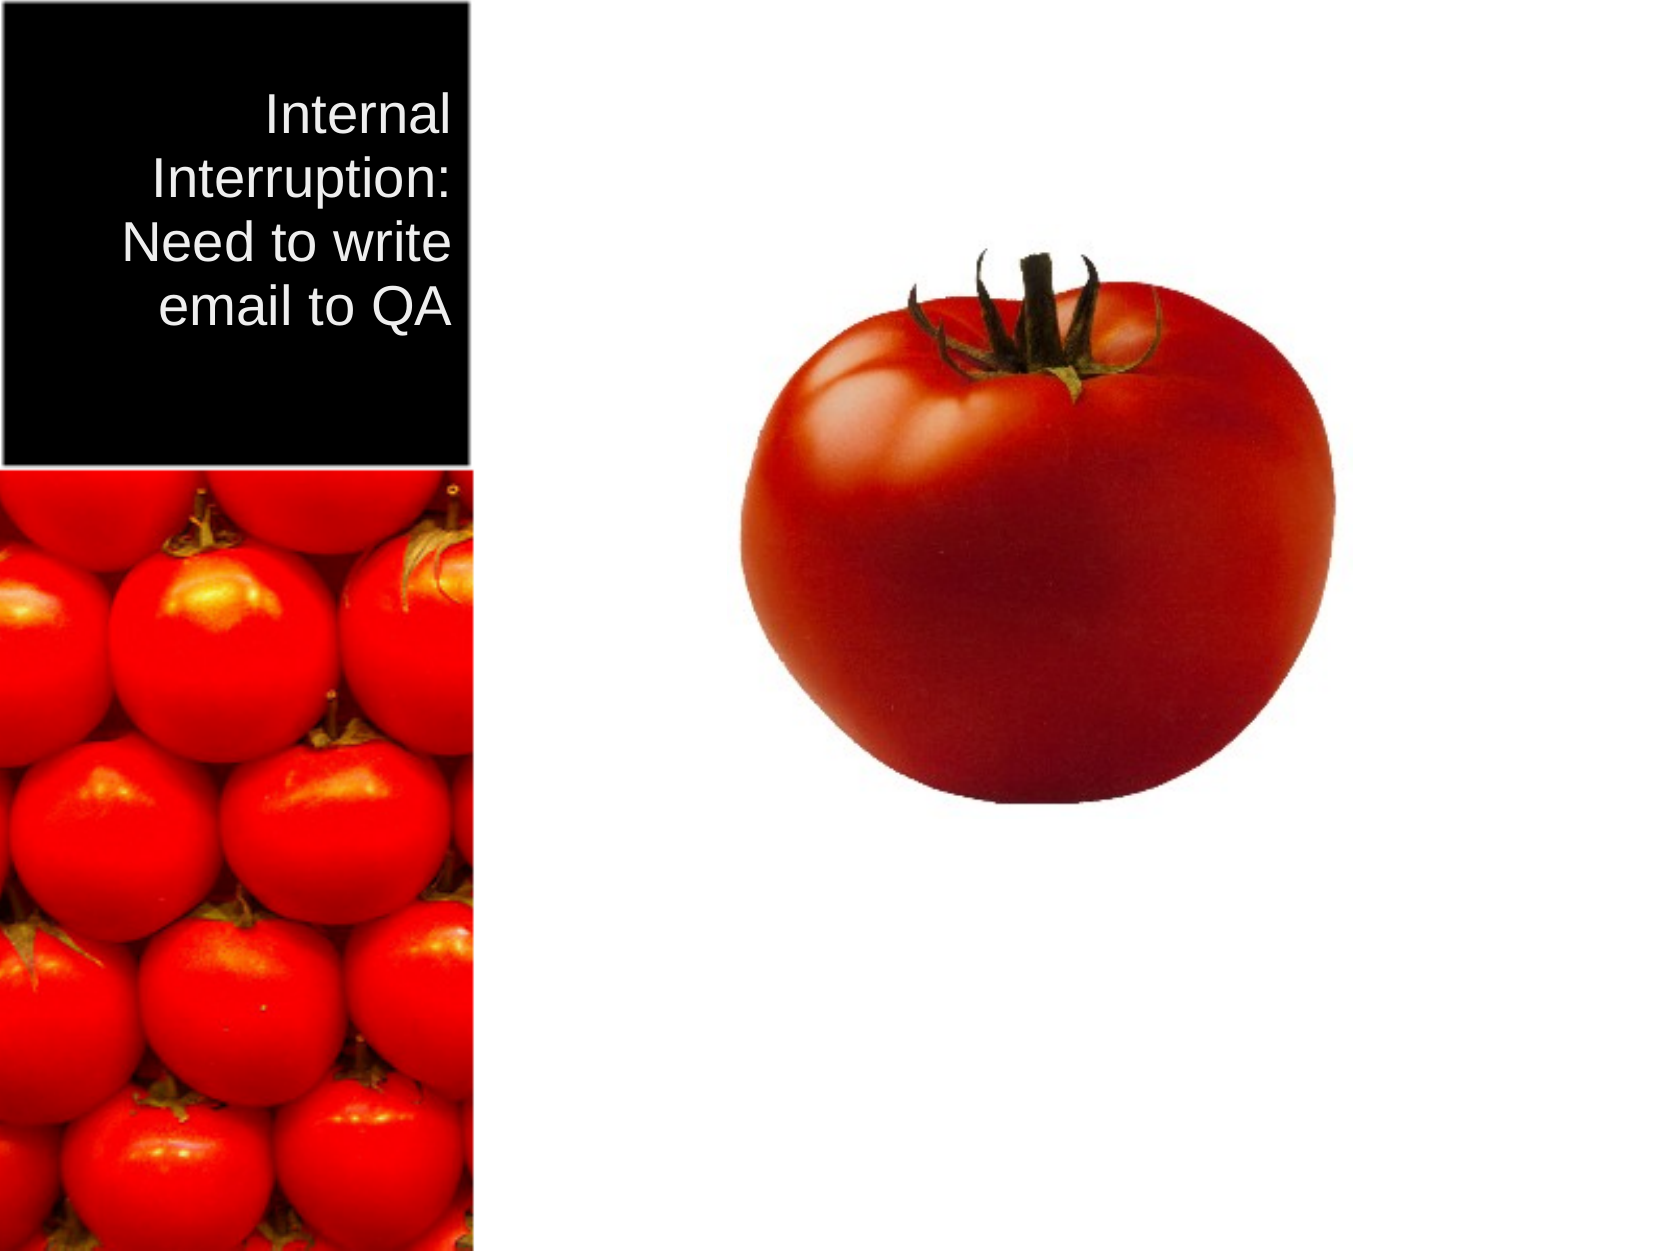

Internal Interruption: Need to write email to QA